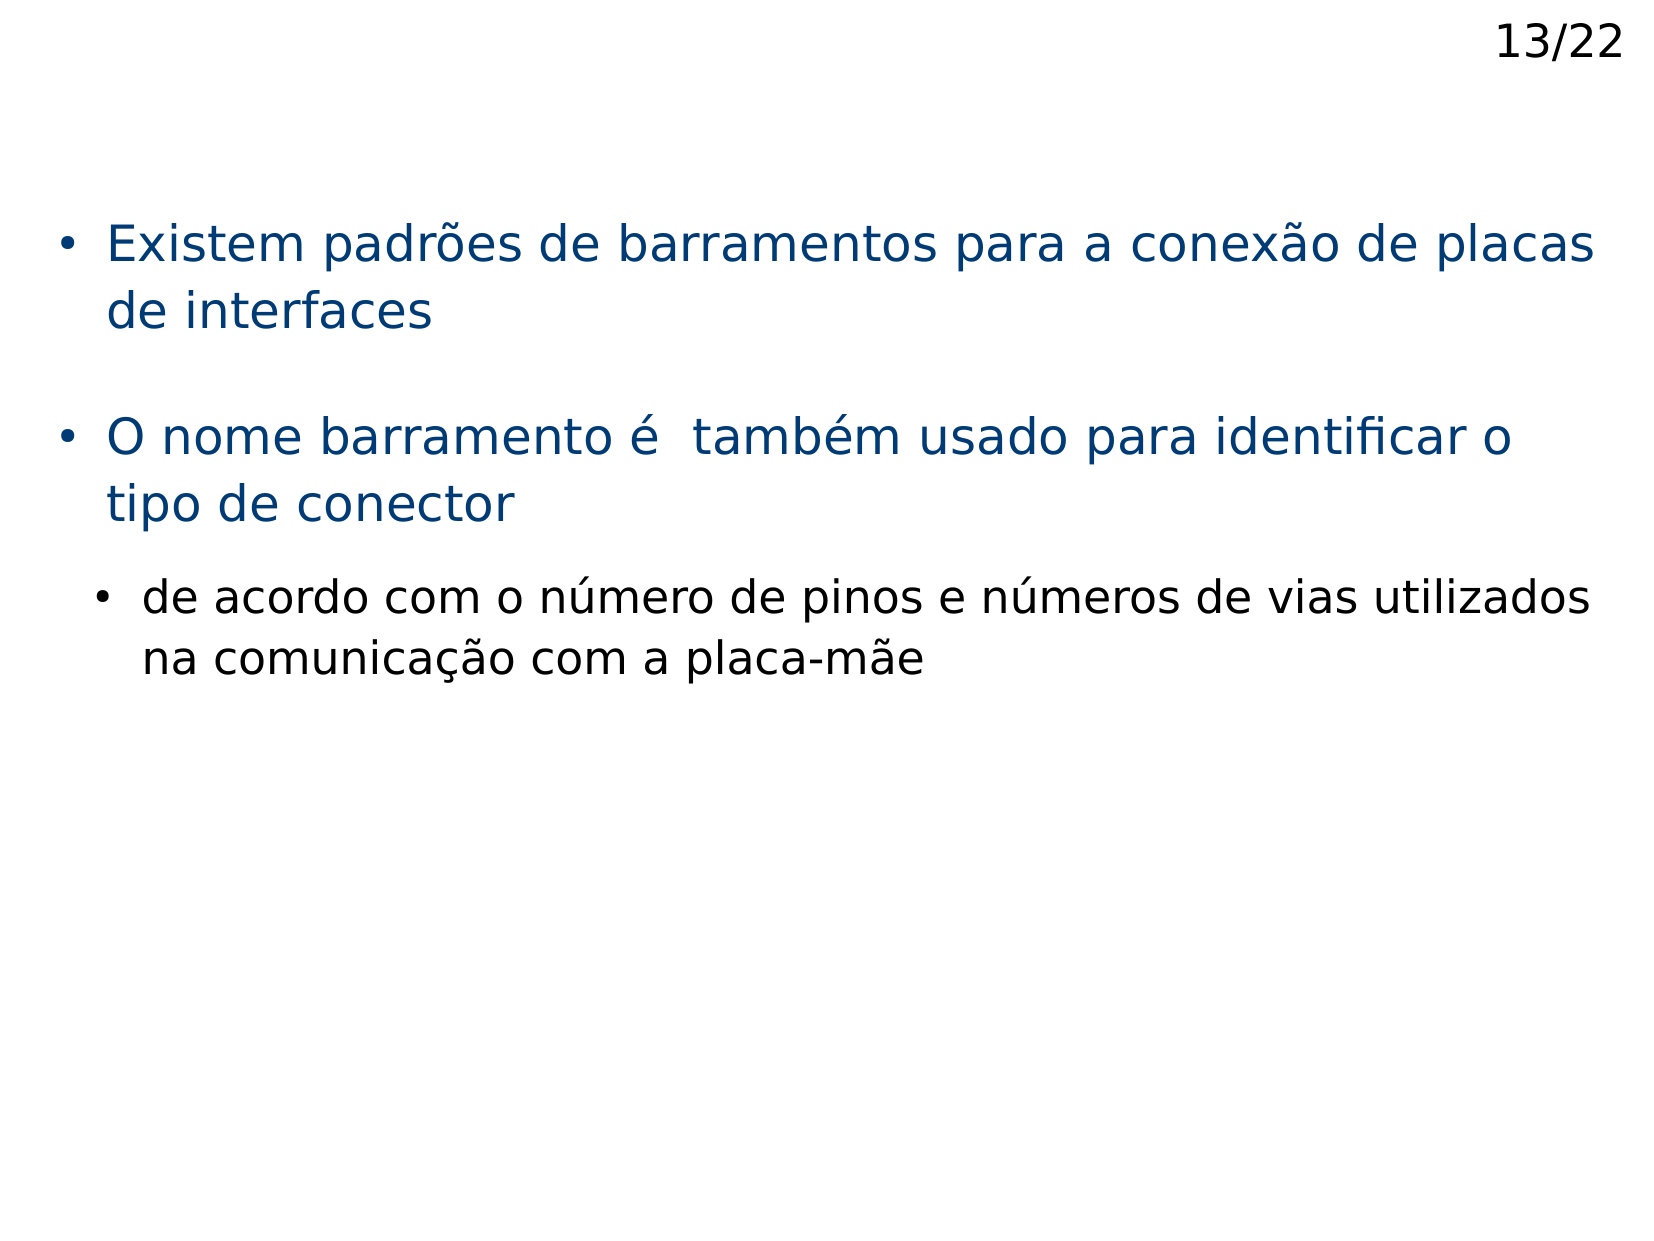

13
#
Existem padrões de barramentos para a conexão de placas de interfaces
O nome barramento é também usado para identificar o tipo de conector
de acordo com o número de pinos e números de vias utilizados na comunicação com a placa-mãe